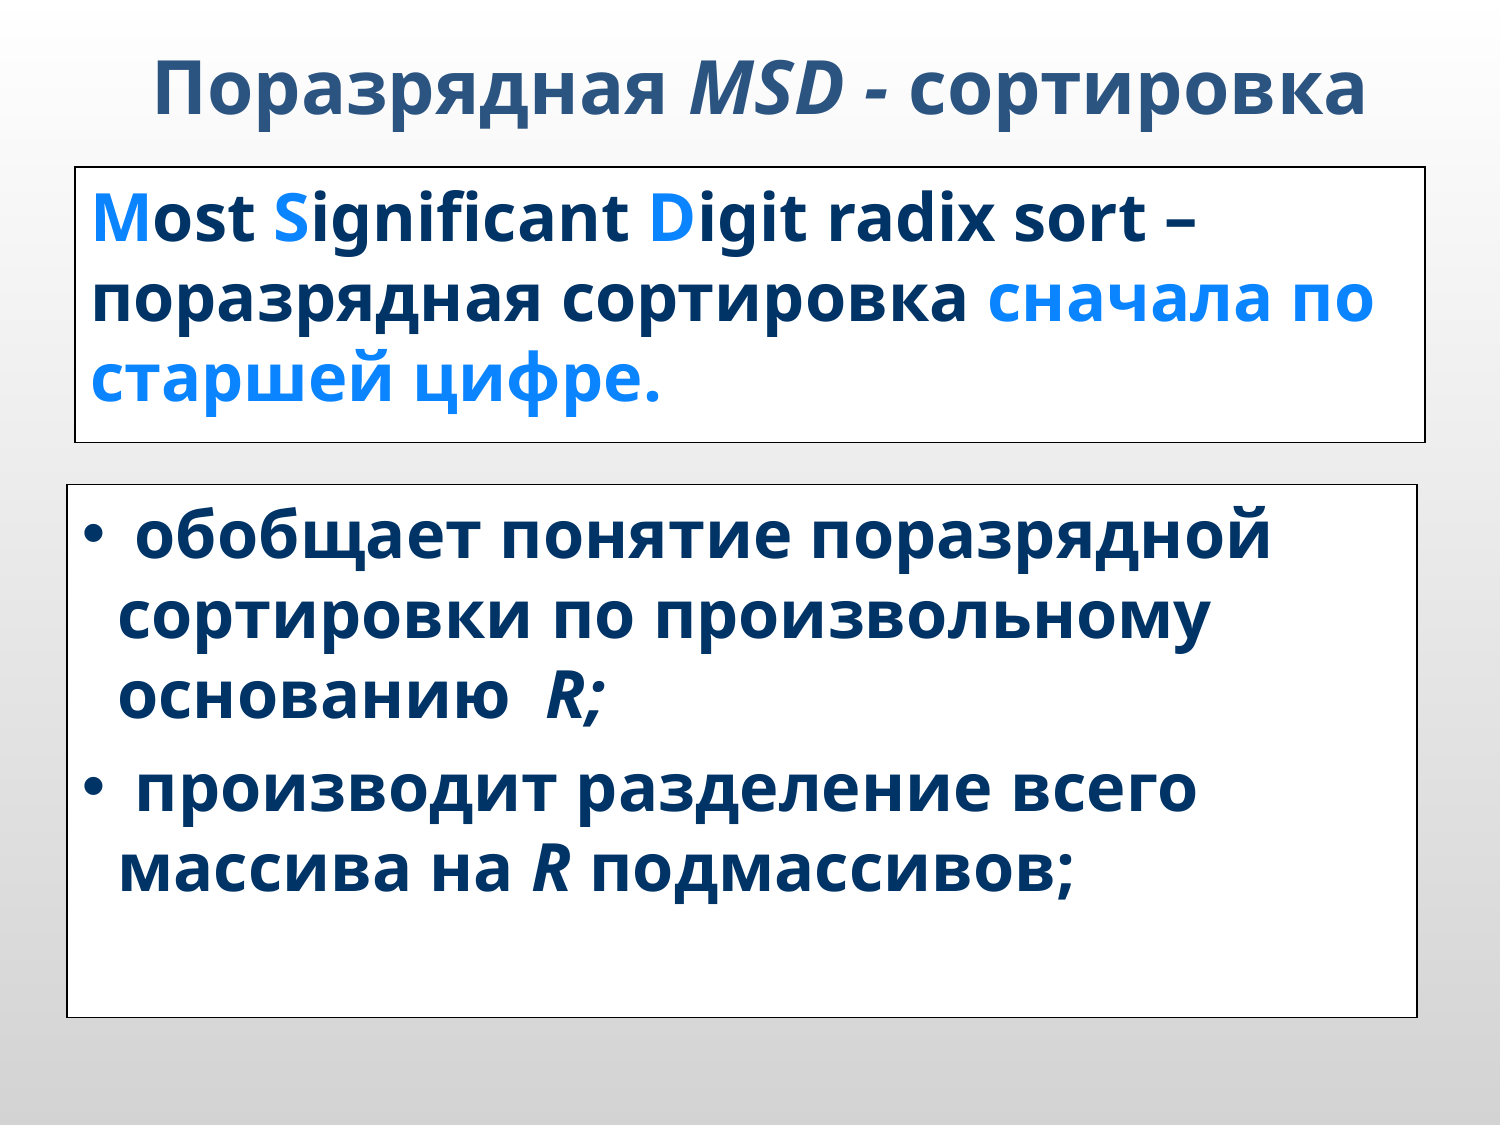

Поразрядная MSD - сортировка
# Most Significant Digit radix sort – поразрядная сортировка сначала по старшей цифре.
 обобщает понятие поразрядной сортировки по произвольному основанию R;
 производит разделение всего массива на R подмассивов;